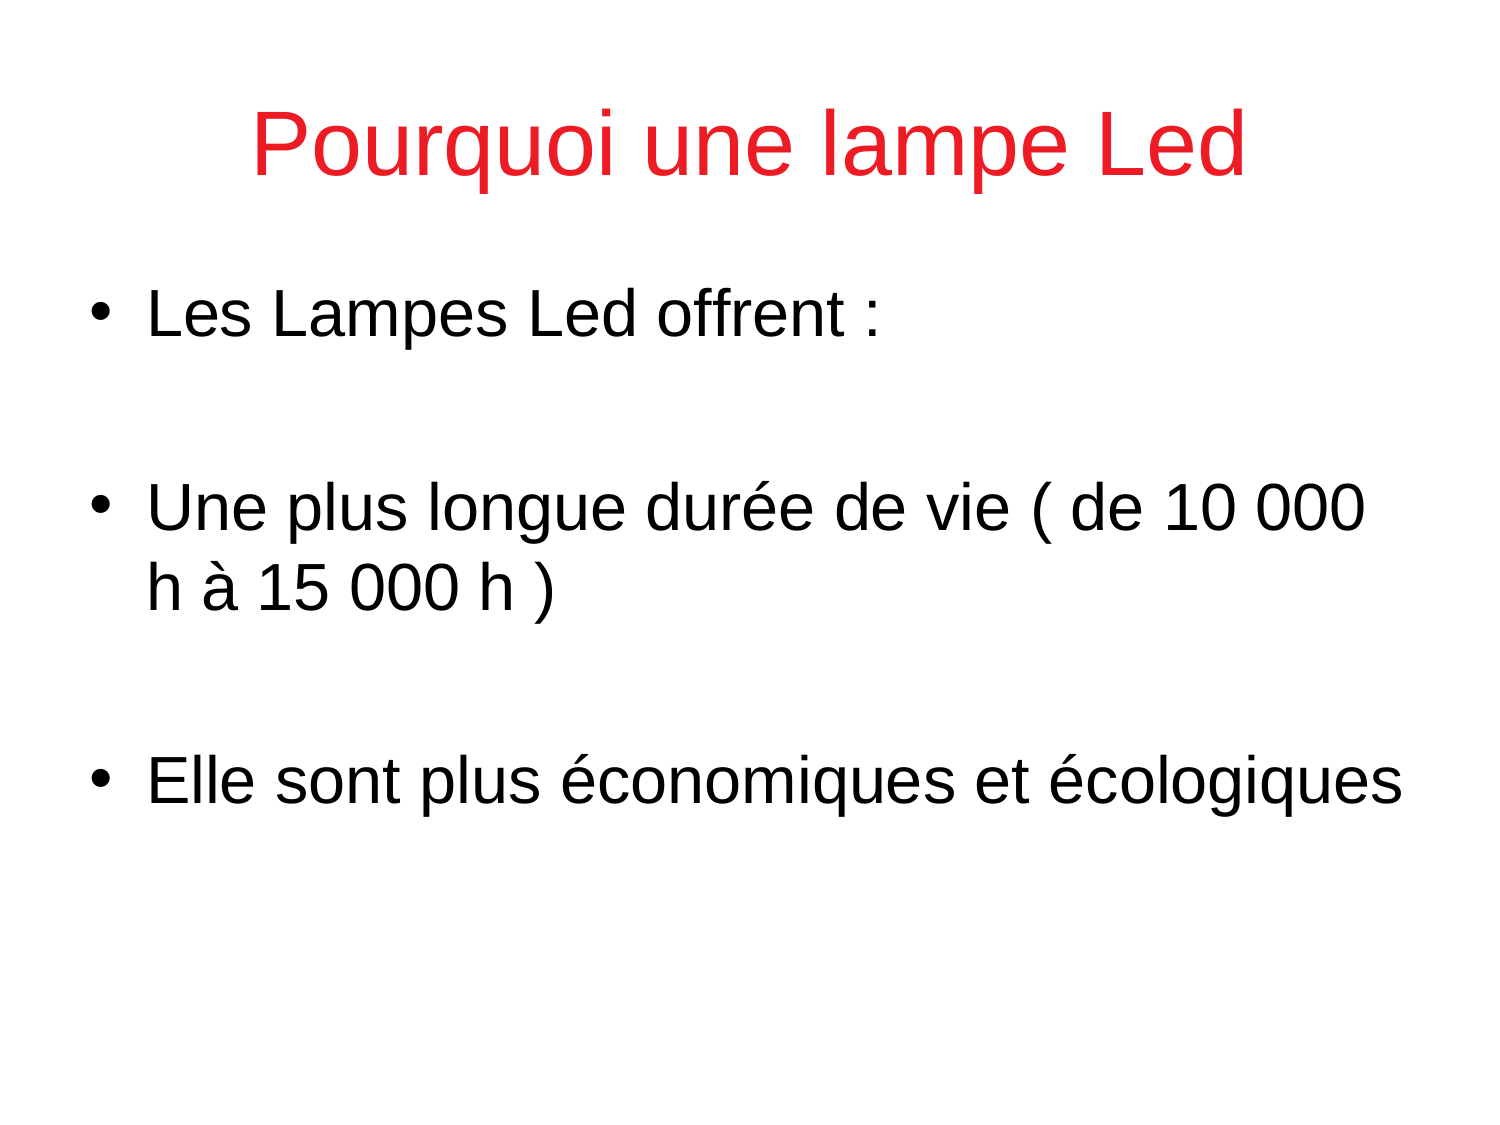

# Pourquoi une lampe Led
Les Lampes Led offrent :
Une plus longue durée de vie ( de 10 000 h à 15 000 h )
Elle sont plus économiques et écologiques